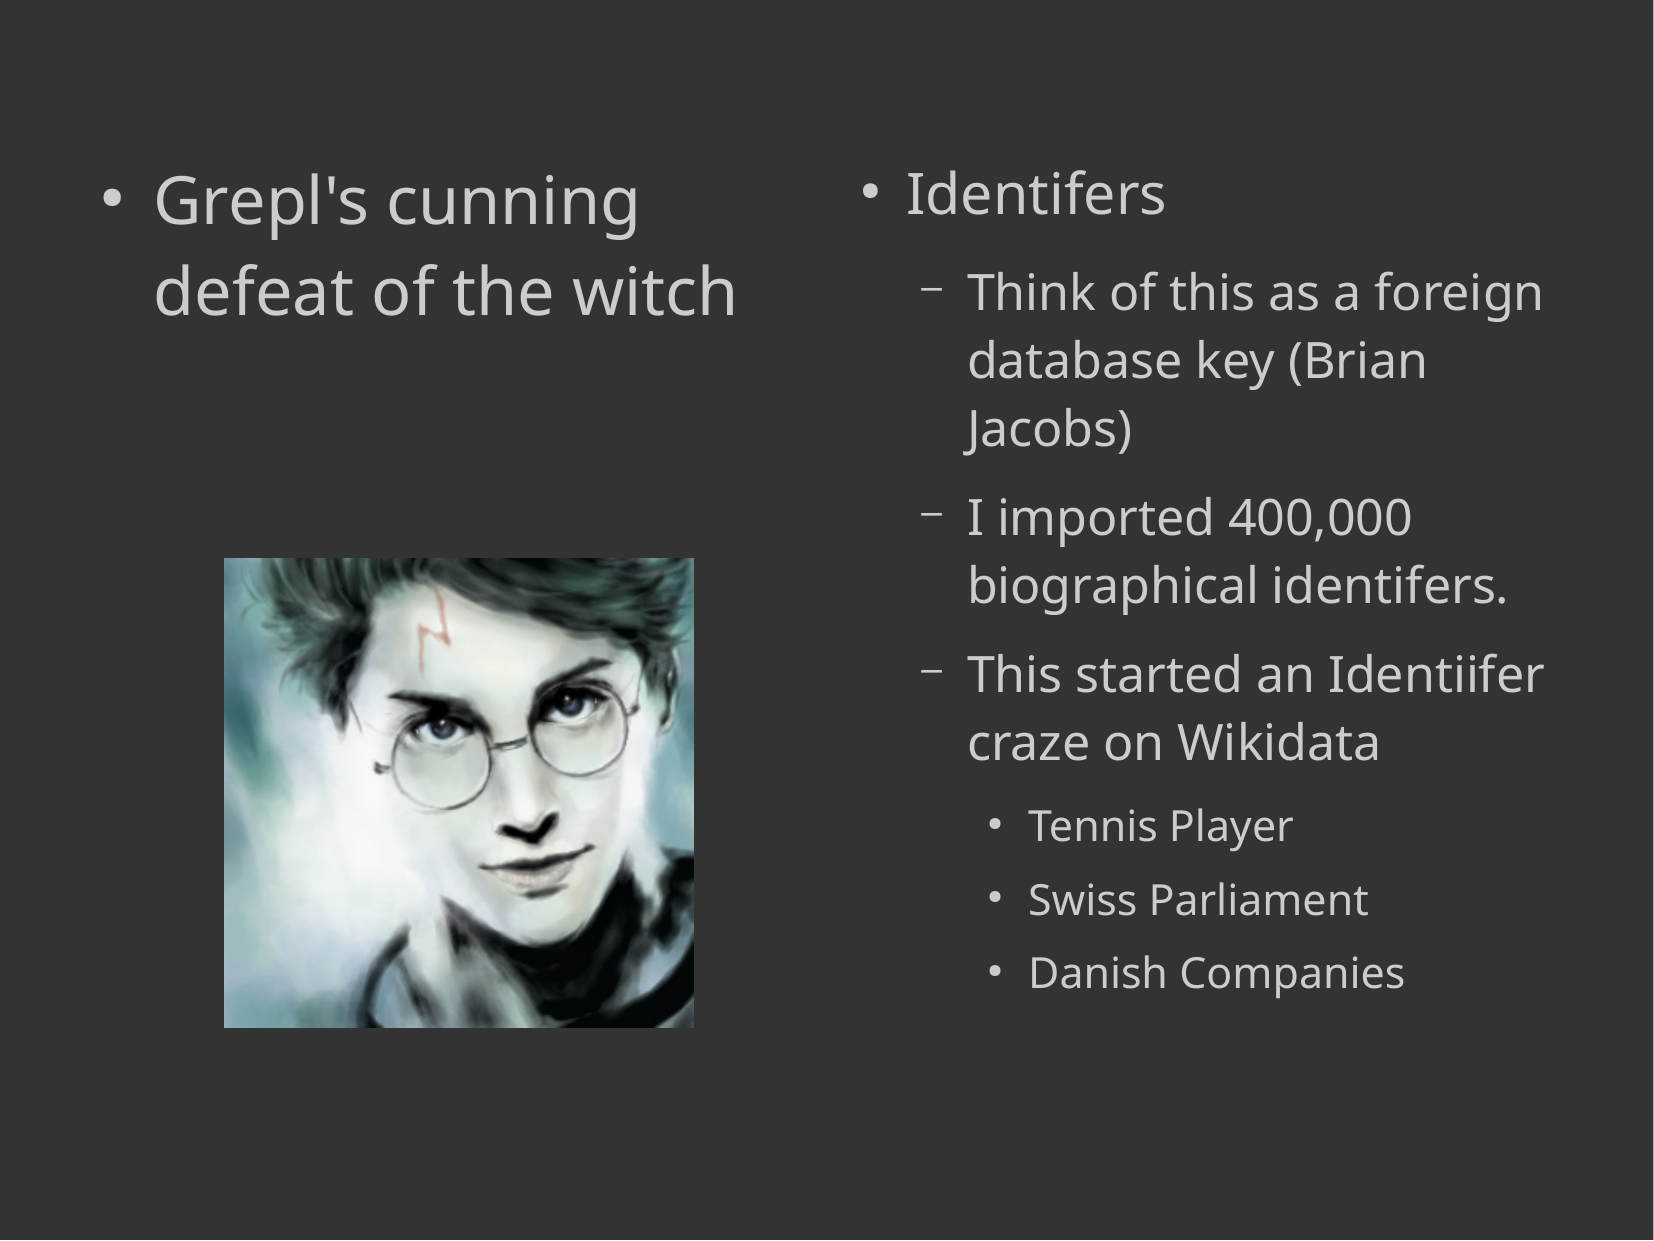

# Grepl's cunning defeat of the witch
Identifers
Think of this as a foreign database key (Brian Jacobs)
I imported 400,000 biographical identifers.
This started an Identiifer craze on Wikidata
Tennis Player
Swiss Parliament
Danish Companies